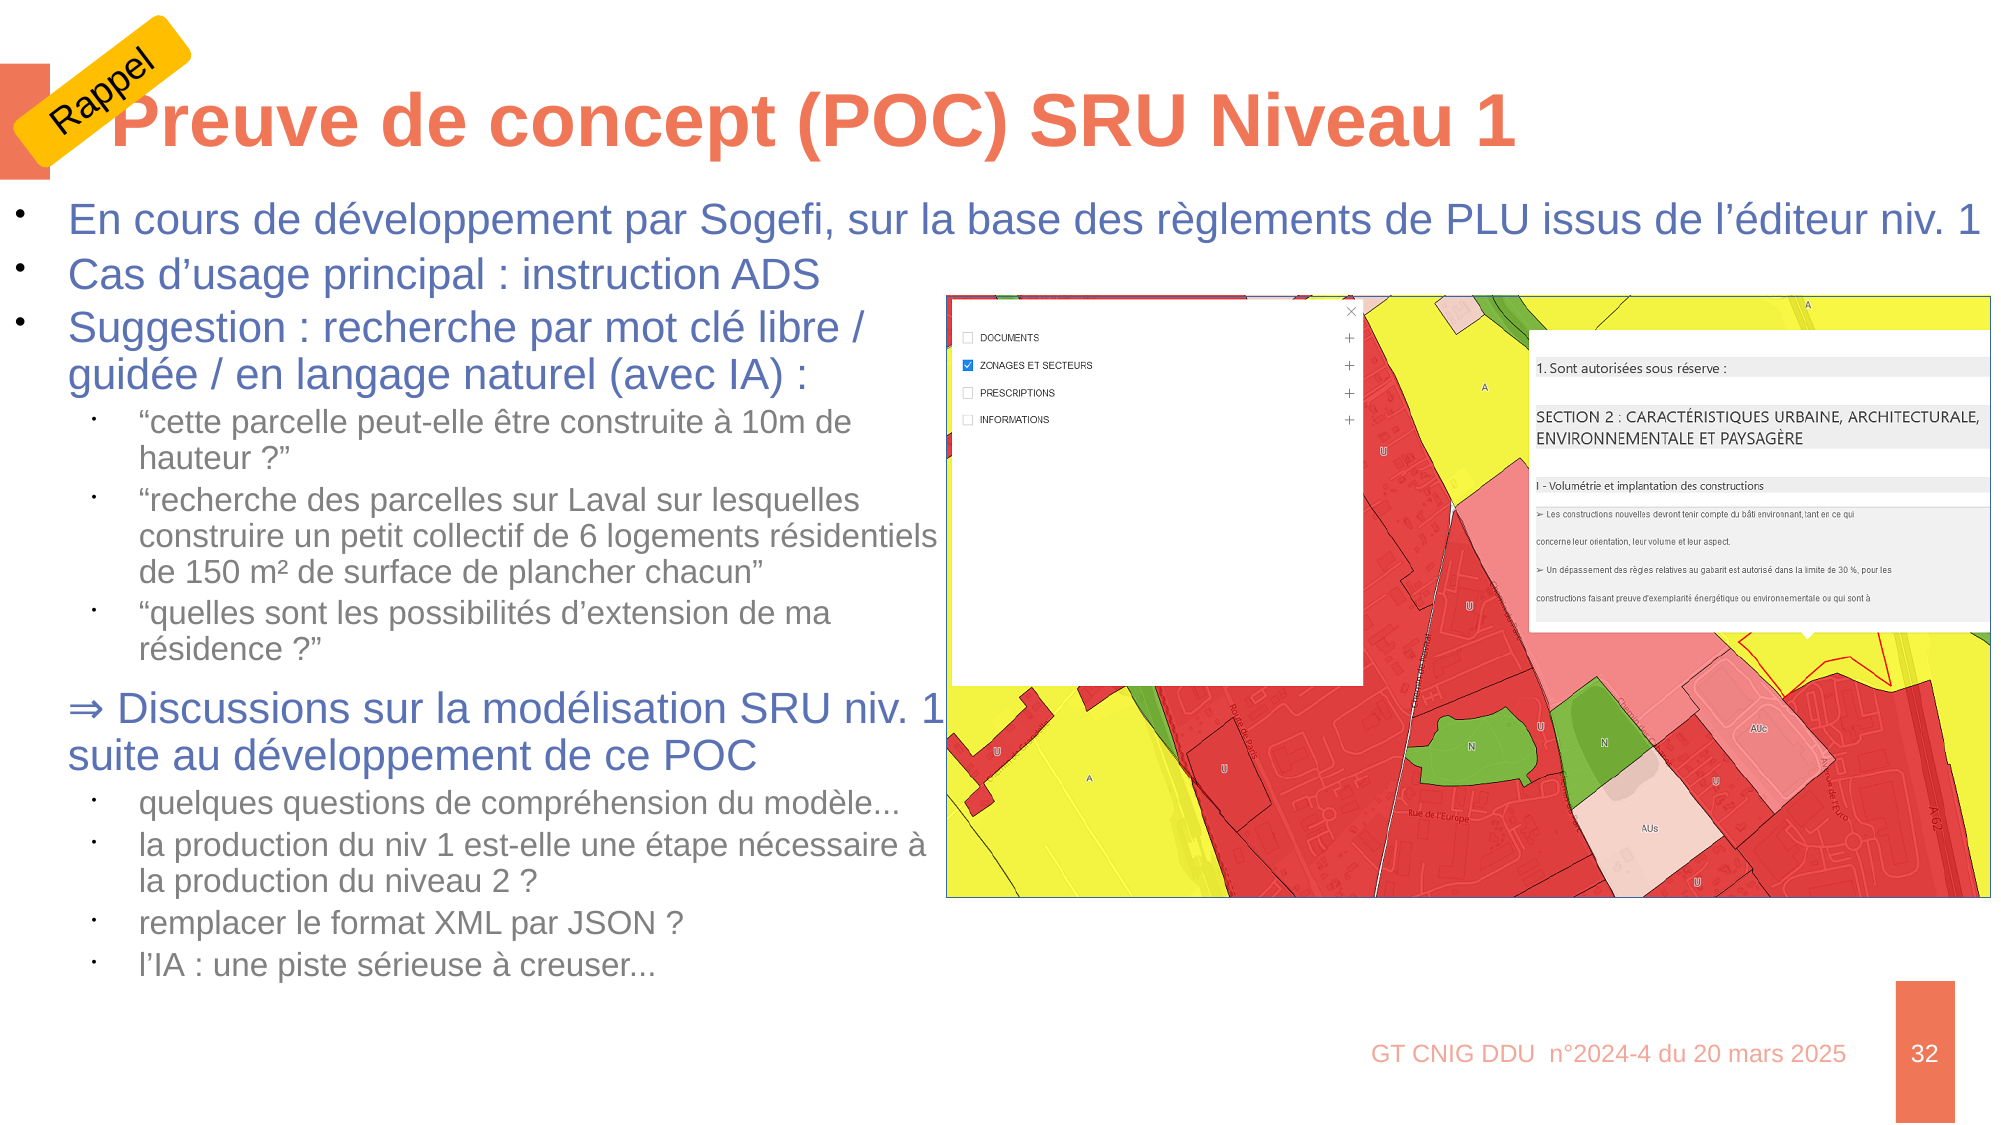

Rappel
# Preuve de concept (POC) SRU Niveau 1
En cours de développement par Sogefi, sur la base des règlements de PLU issus de l’éditeur niv. 1
Cas d’usage principal : instruction ADS
Suggestion : recherche par mot clé libre / guidée / en langage naturel (avec IA) :
“cette parcelle peut-elle être construite à 10m de hauteur ?”
“recherche des parcelles sur Laval sur lesquelles construire un petit collectif de 6 logements résidentiels de 150 m² de surface de plancher chacun”
“quelles sont les possibilités d’extension de ma résidence ?”
⇒ Discussions sur la modélisation SRU niv. 1 suite au développement de ce POC
quelques questions de compréhension du modèle...
la production du niv 1 est-elle une étape nécessaire à la production du niveau 2 ?
remplacer le format XML par JSON ?
l’IA : une piste sérieuse à creuser...
32
GT CNIG DDU n°2024-4 du 20 mars 2025